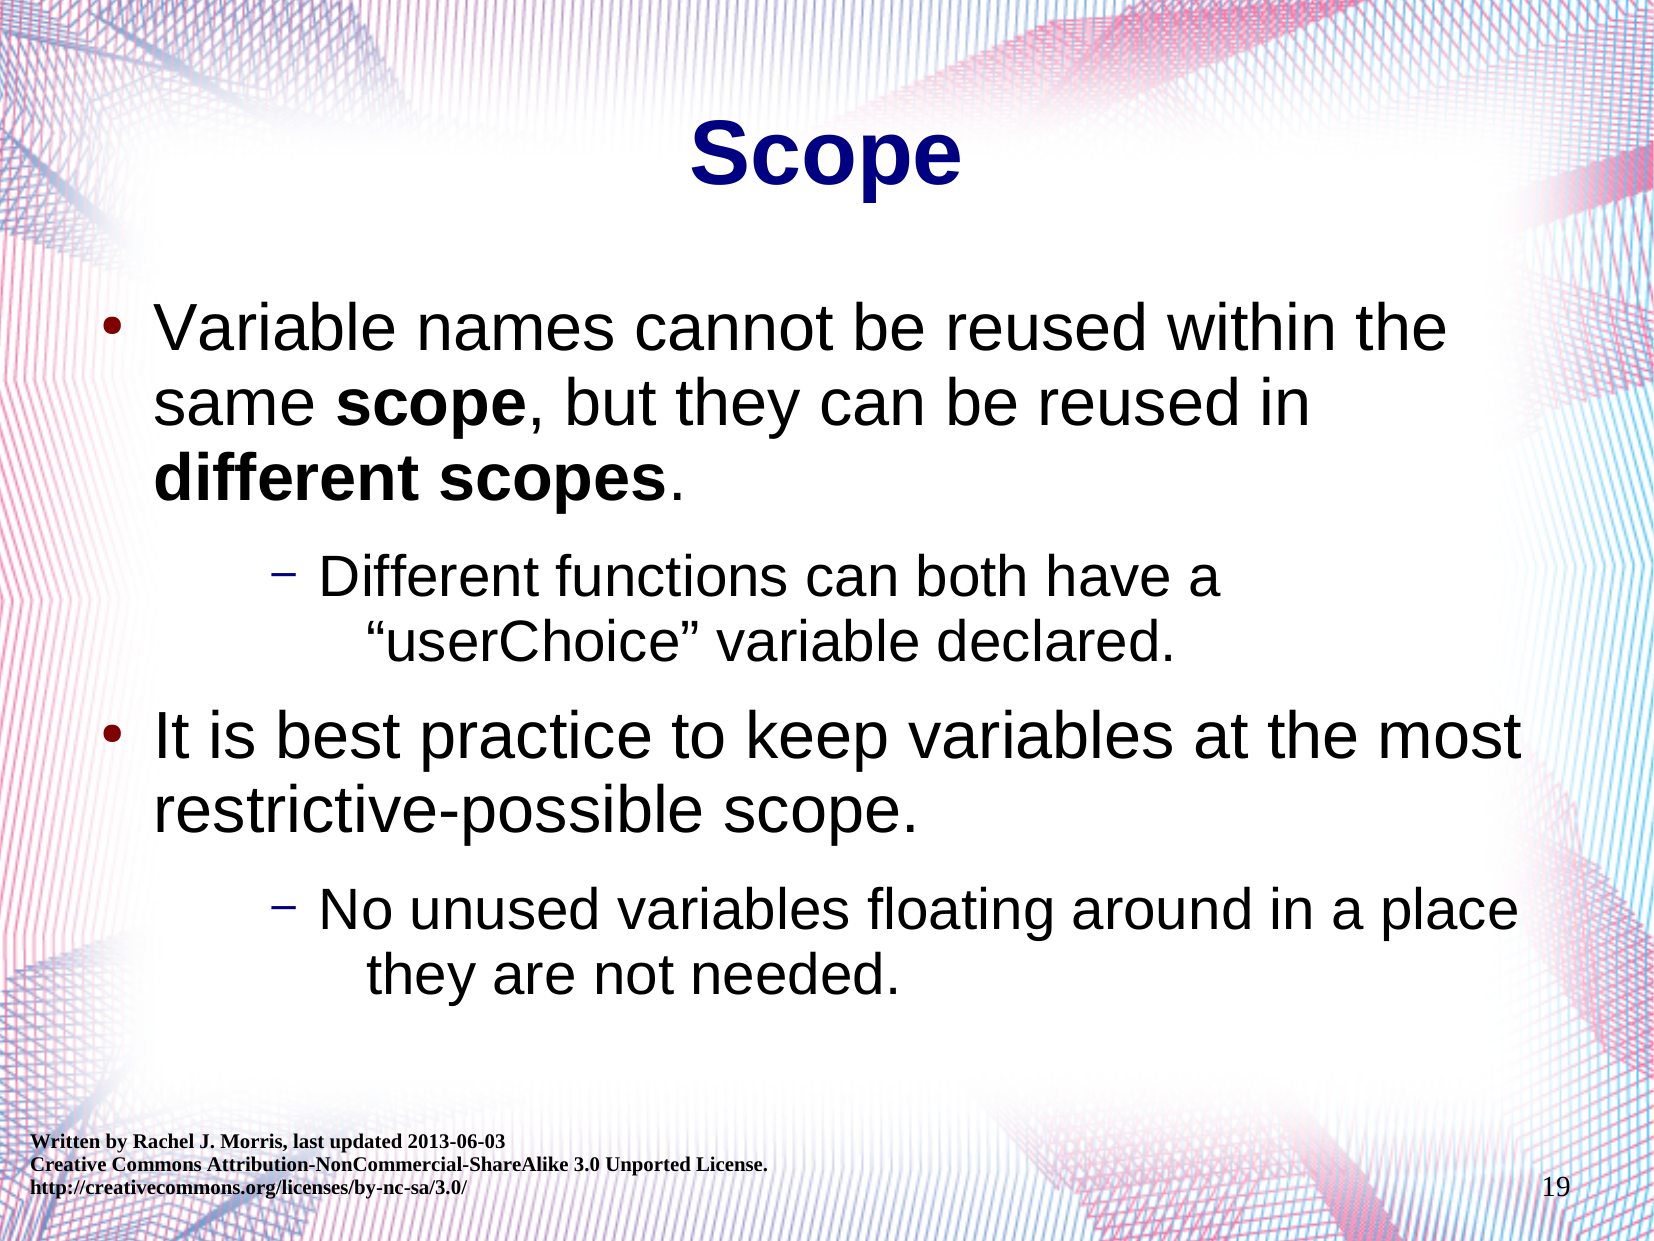

# Scope
Variable names cannot be reused within the same scope, but they can be reused in different scopes.
Different functions can both have a “userChoice” variable declared.
It is best practice to keep variables at the most restrictive-possible scope.
No unused variables floating around in a place they are not needed.
19